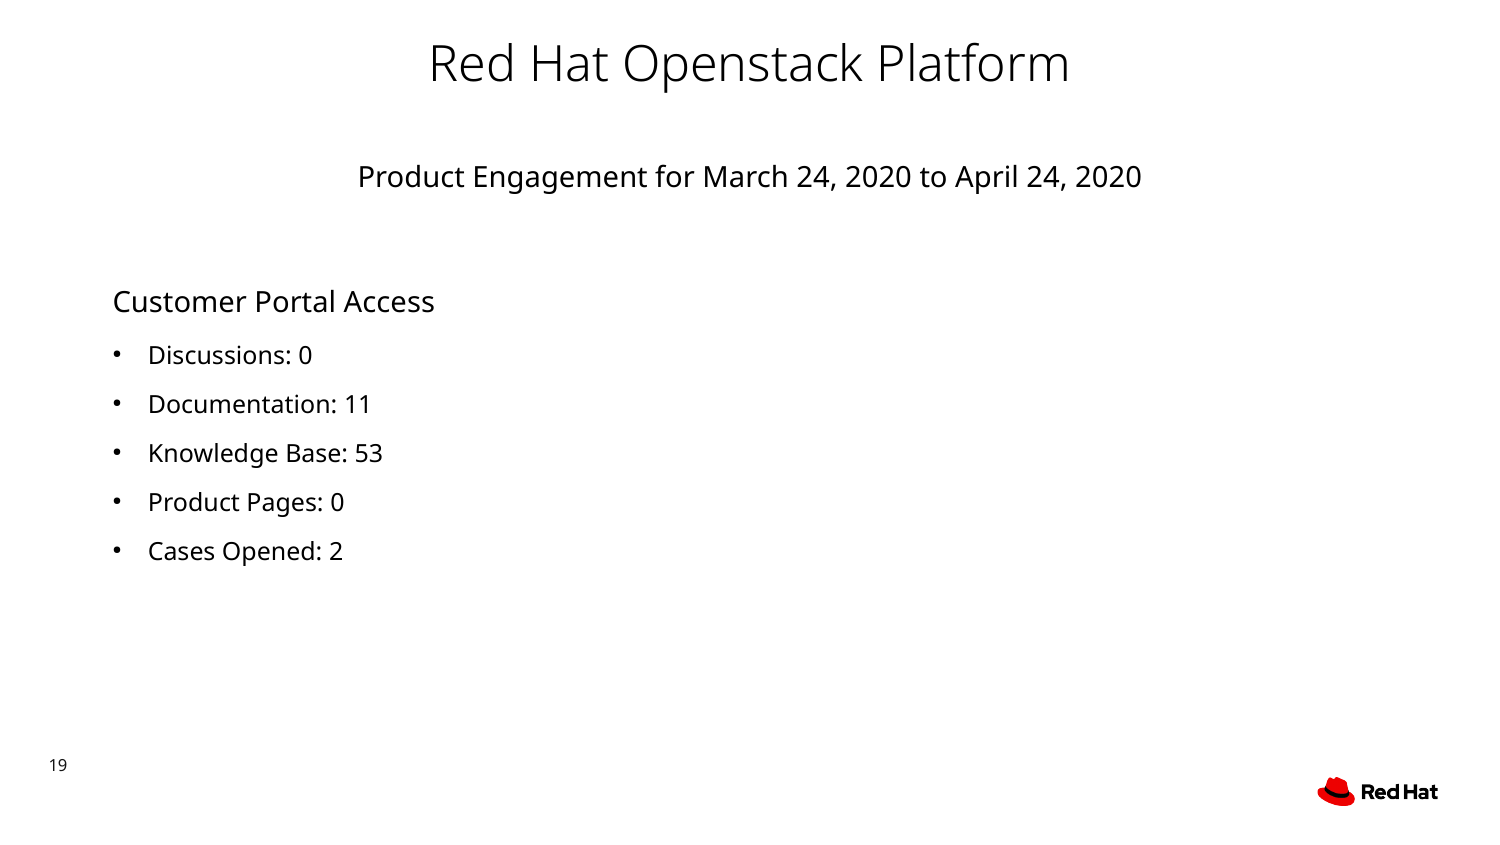

# Red Hat Openstack Platform
Product Engagement for March 24, 2020 to April 24, 2020
Customer Portal Access
Discussions: 0
Documentation: 11
Knowledge Base: 53
Product Pages: 0
Cases Opened: 2
19